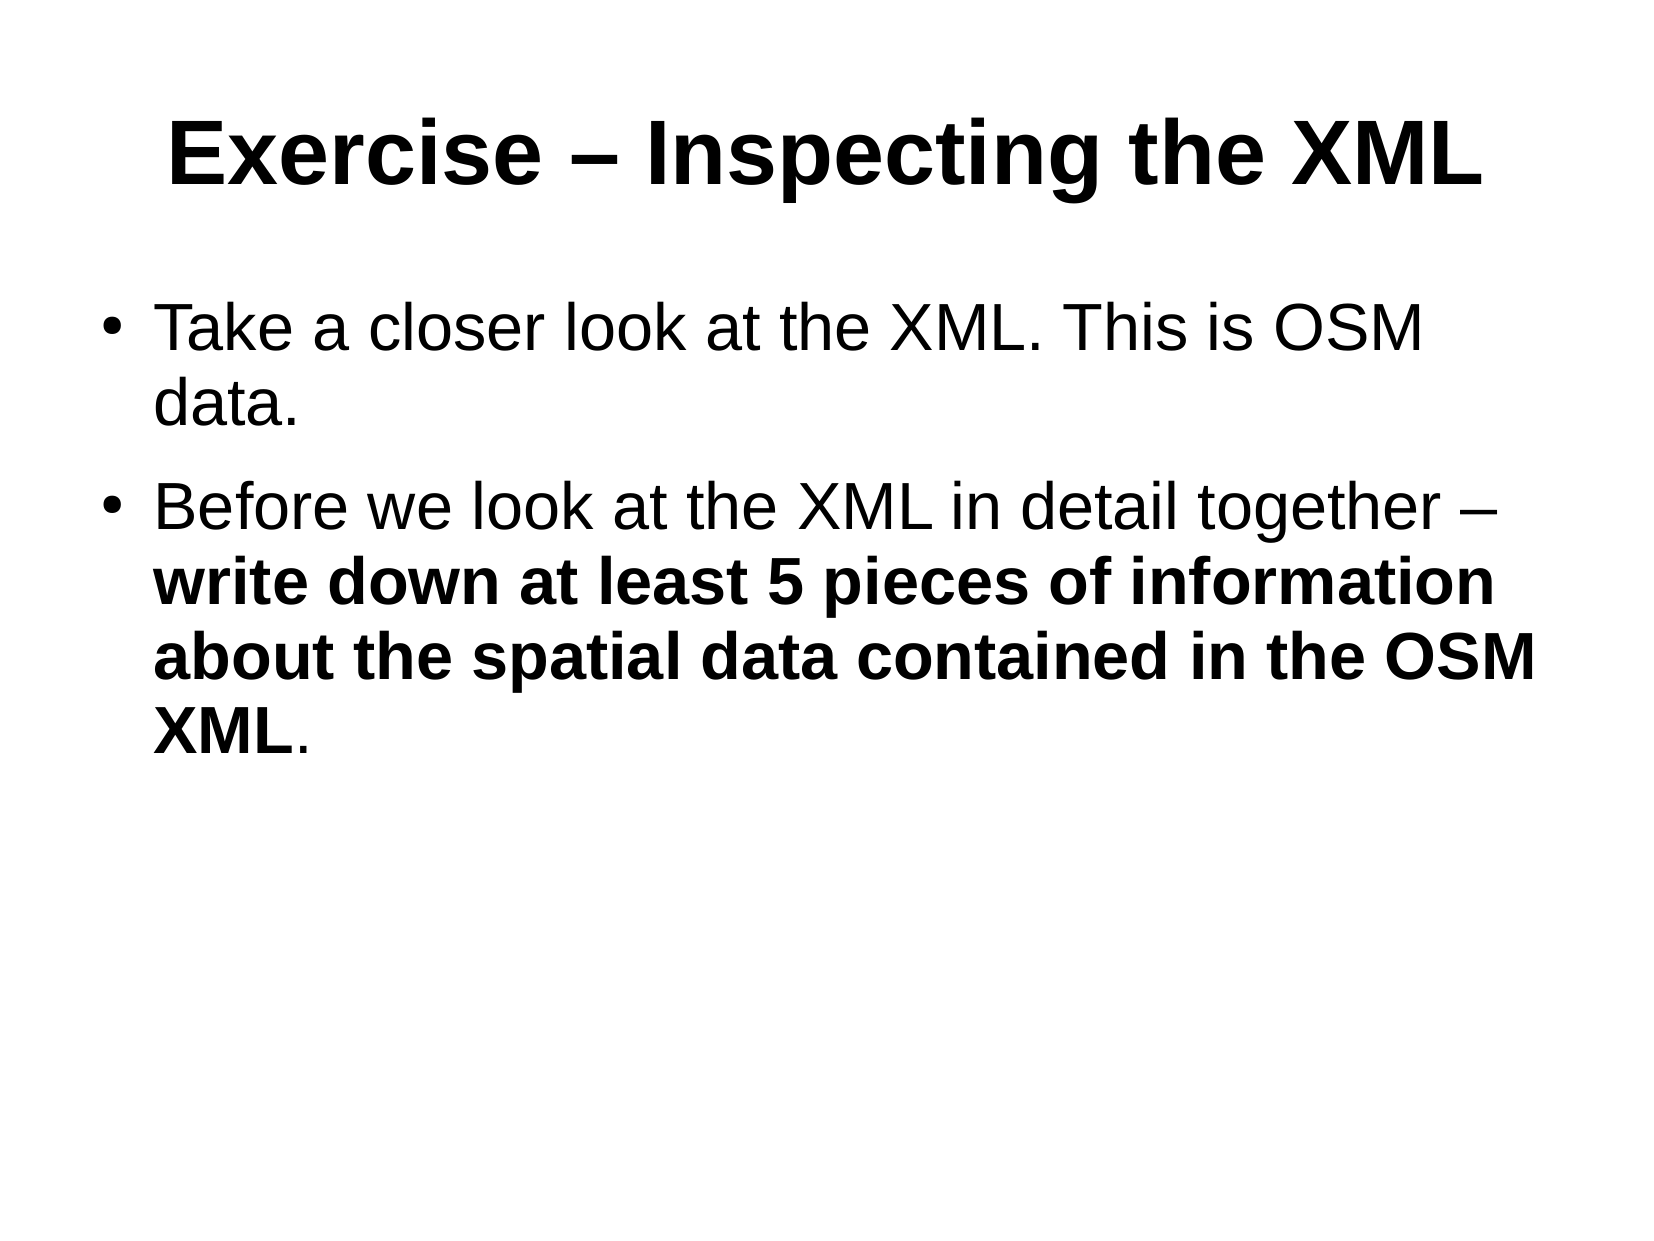

# Exercise – Inspecting the XML
Take a closer look at the XML. This is OSM data.
Before we look at the XML in detail together – write down at least 5 pieces of information about the spatial data contained in the OSM XML.